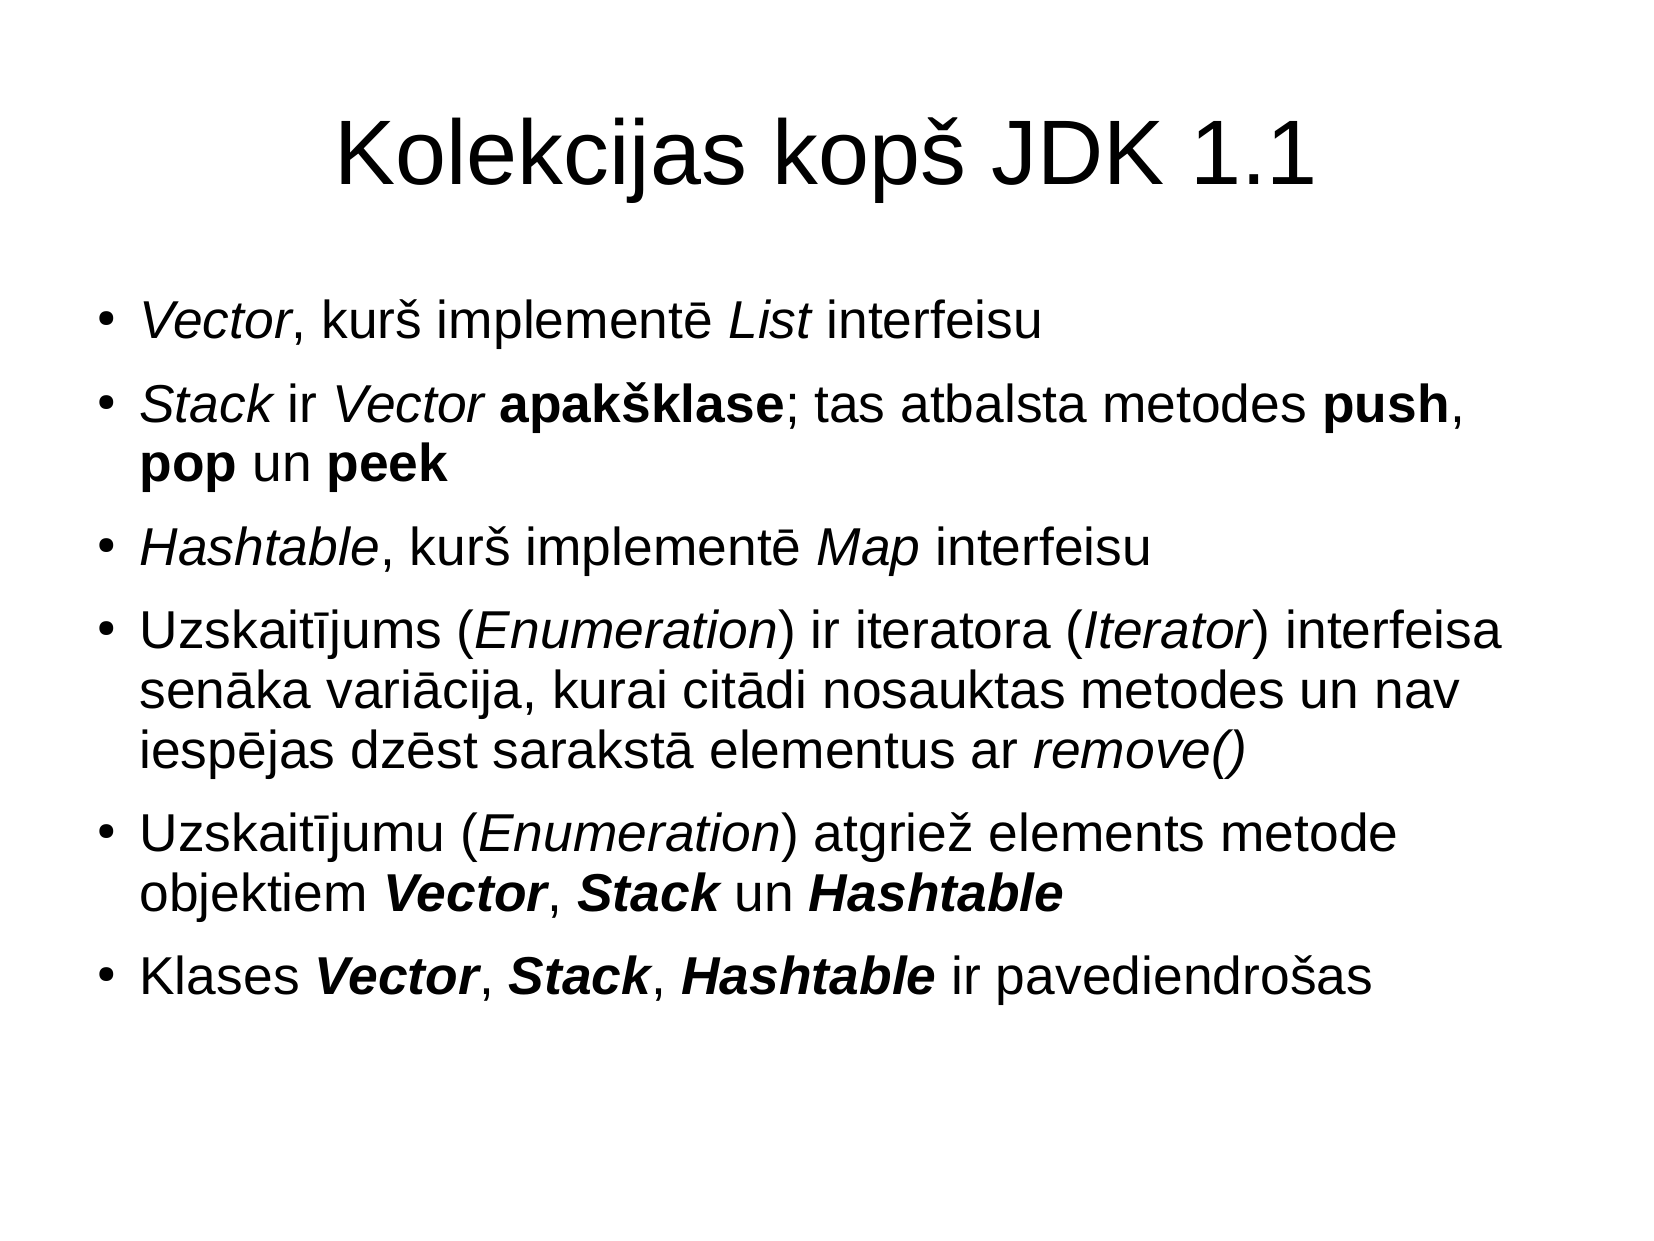

# Kolekcijas kopš JDK 1.1
Vector, kurš implementē List interfeisu
Stack ir Vector apakšklase; tas atbalsta metodes push, pop un peek
Hashtable, kurš implementē Map interfeisu
Uzskaitījums (Enumeration) ir iteratora (Iterator) interfeisa senāka variācija, kurai citādi nosauktas metodes un nav iespējas dzēst sarakstā elementus ar remove()
Uzskaitījumu (Enumeration) atgriež elements metode objektiem Vector, Stack un Hashtable
Klases Vector, Stack, Hashtable ir pavediendrošas